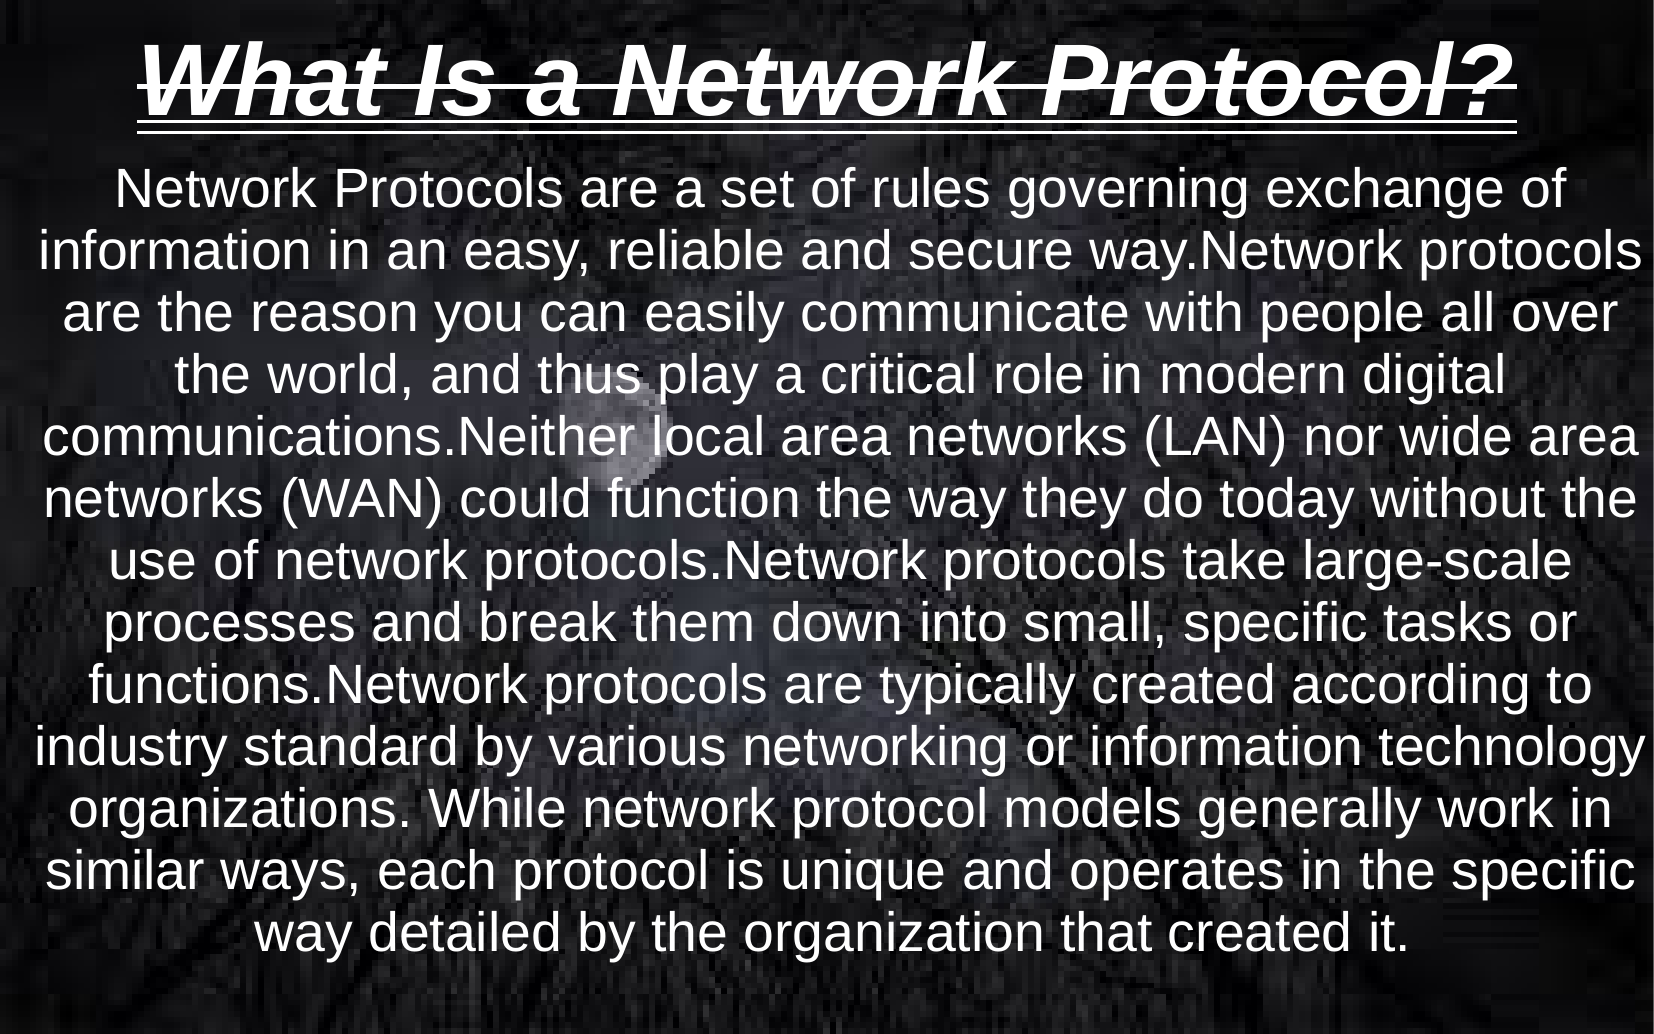

# What Is a Network Protocol?
Network Protocols are a set of rules governing exchange of information in an easy, reliable and secure way.Network protocols are the reason you can easily communicate with people all over the world, and thus play a critical role in modern digital communications.Neither local area networks (LAN) nor wide area networks (WAN) could function the way they do today without the use of network protocols.Network protocols take large-scale processes and break them down into small, specific tasks or functions.Network protocols are typically created according to industry standard by various networking or information technology organizations. While network protocol models generally work in similar ways, each protocol is unique and operates in the specific way detailed by the organization that created it.